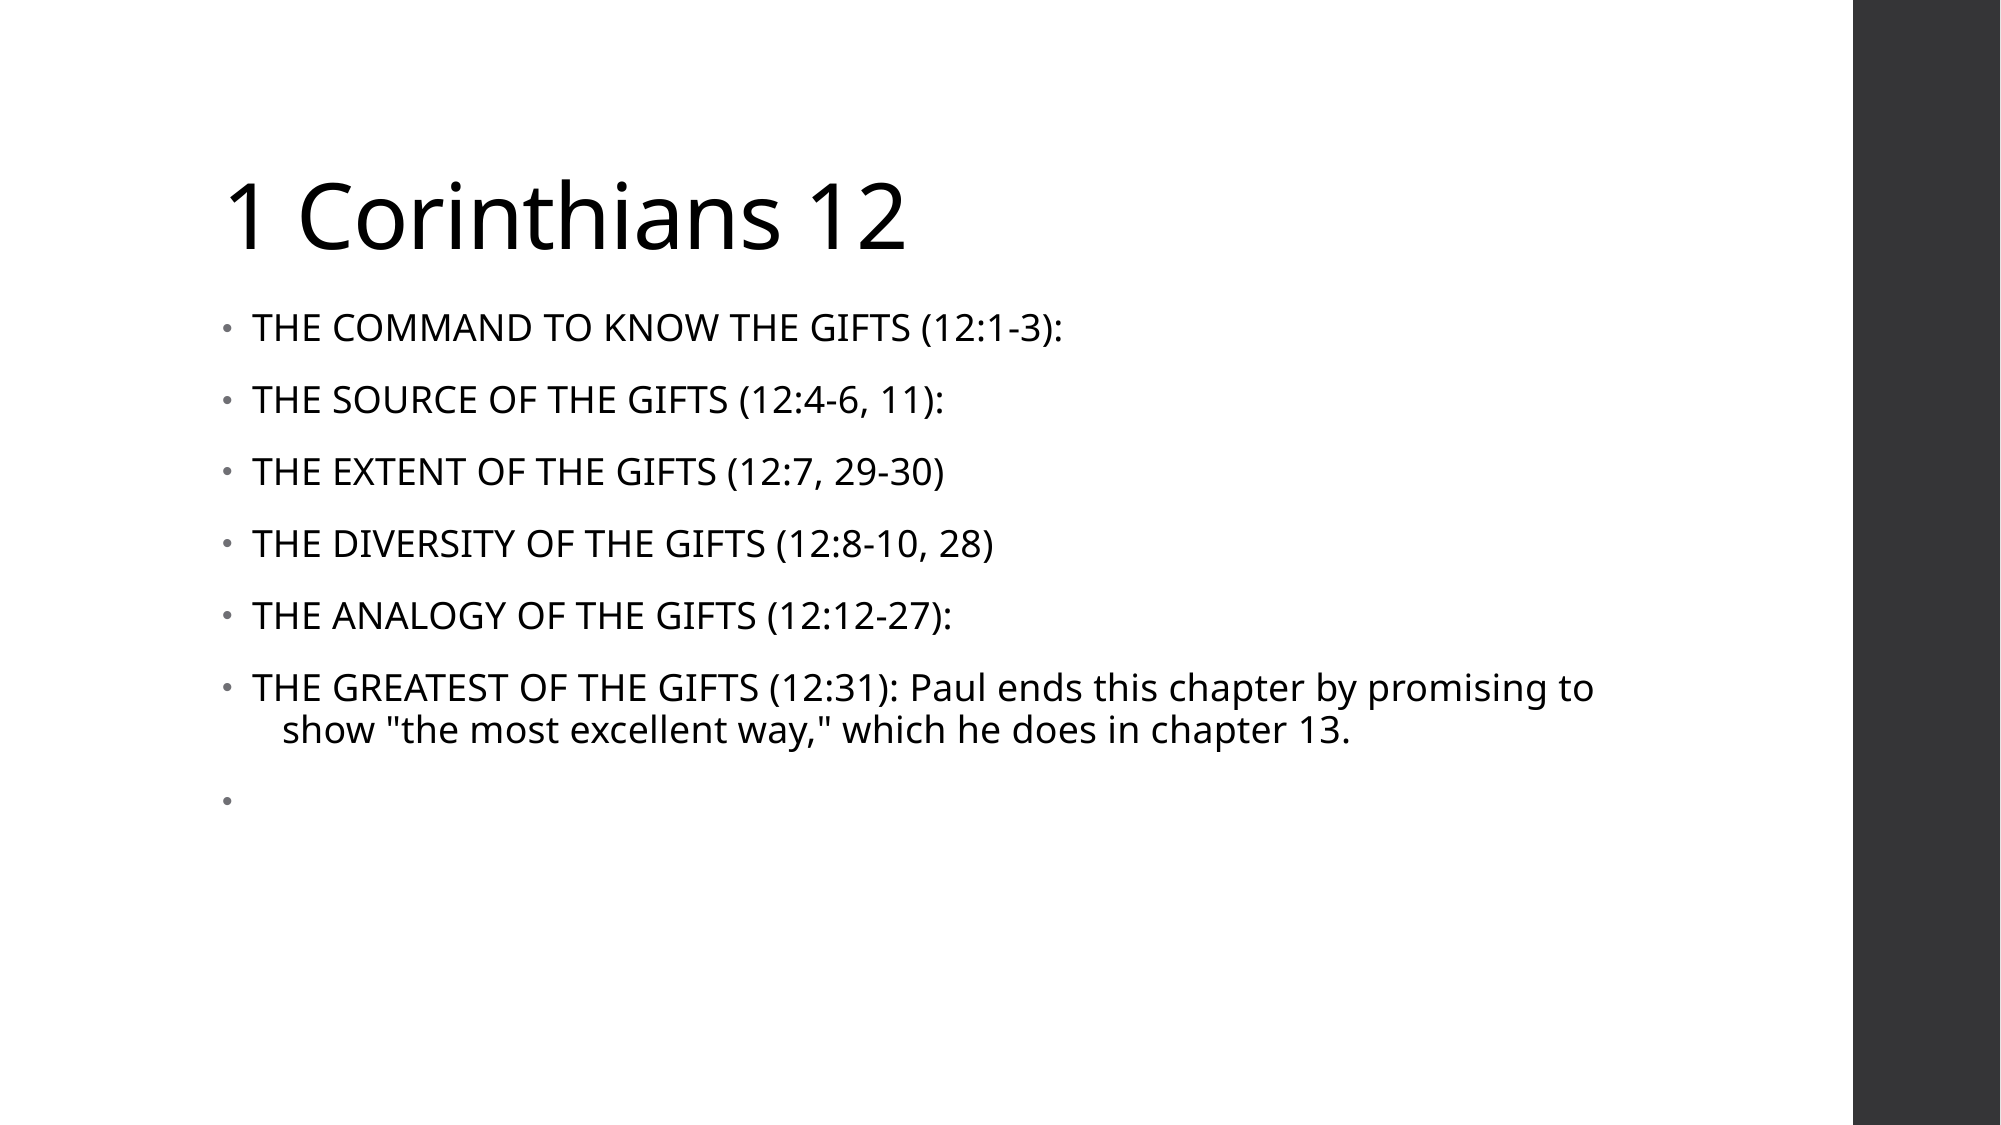

# 1 Corinthians 12
THE COMMAND TO KNOW THE GIFTS (12:1-3):
THE SOURCE OF THE GIFTS (12:4-6, 11):
THE EXTENT OF THE GIFTS (12:7, 29-30)
THE DIVERSITY OF THE GIFTS (12:8-10, 28)
THE ANALOGY OF THE GIFTS (12:12-27):
THE GREATEST OF THE GIFTS (12:31): Paul ends this chapter by promising to show "the most excellent way," which he does in chapter 13.